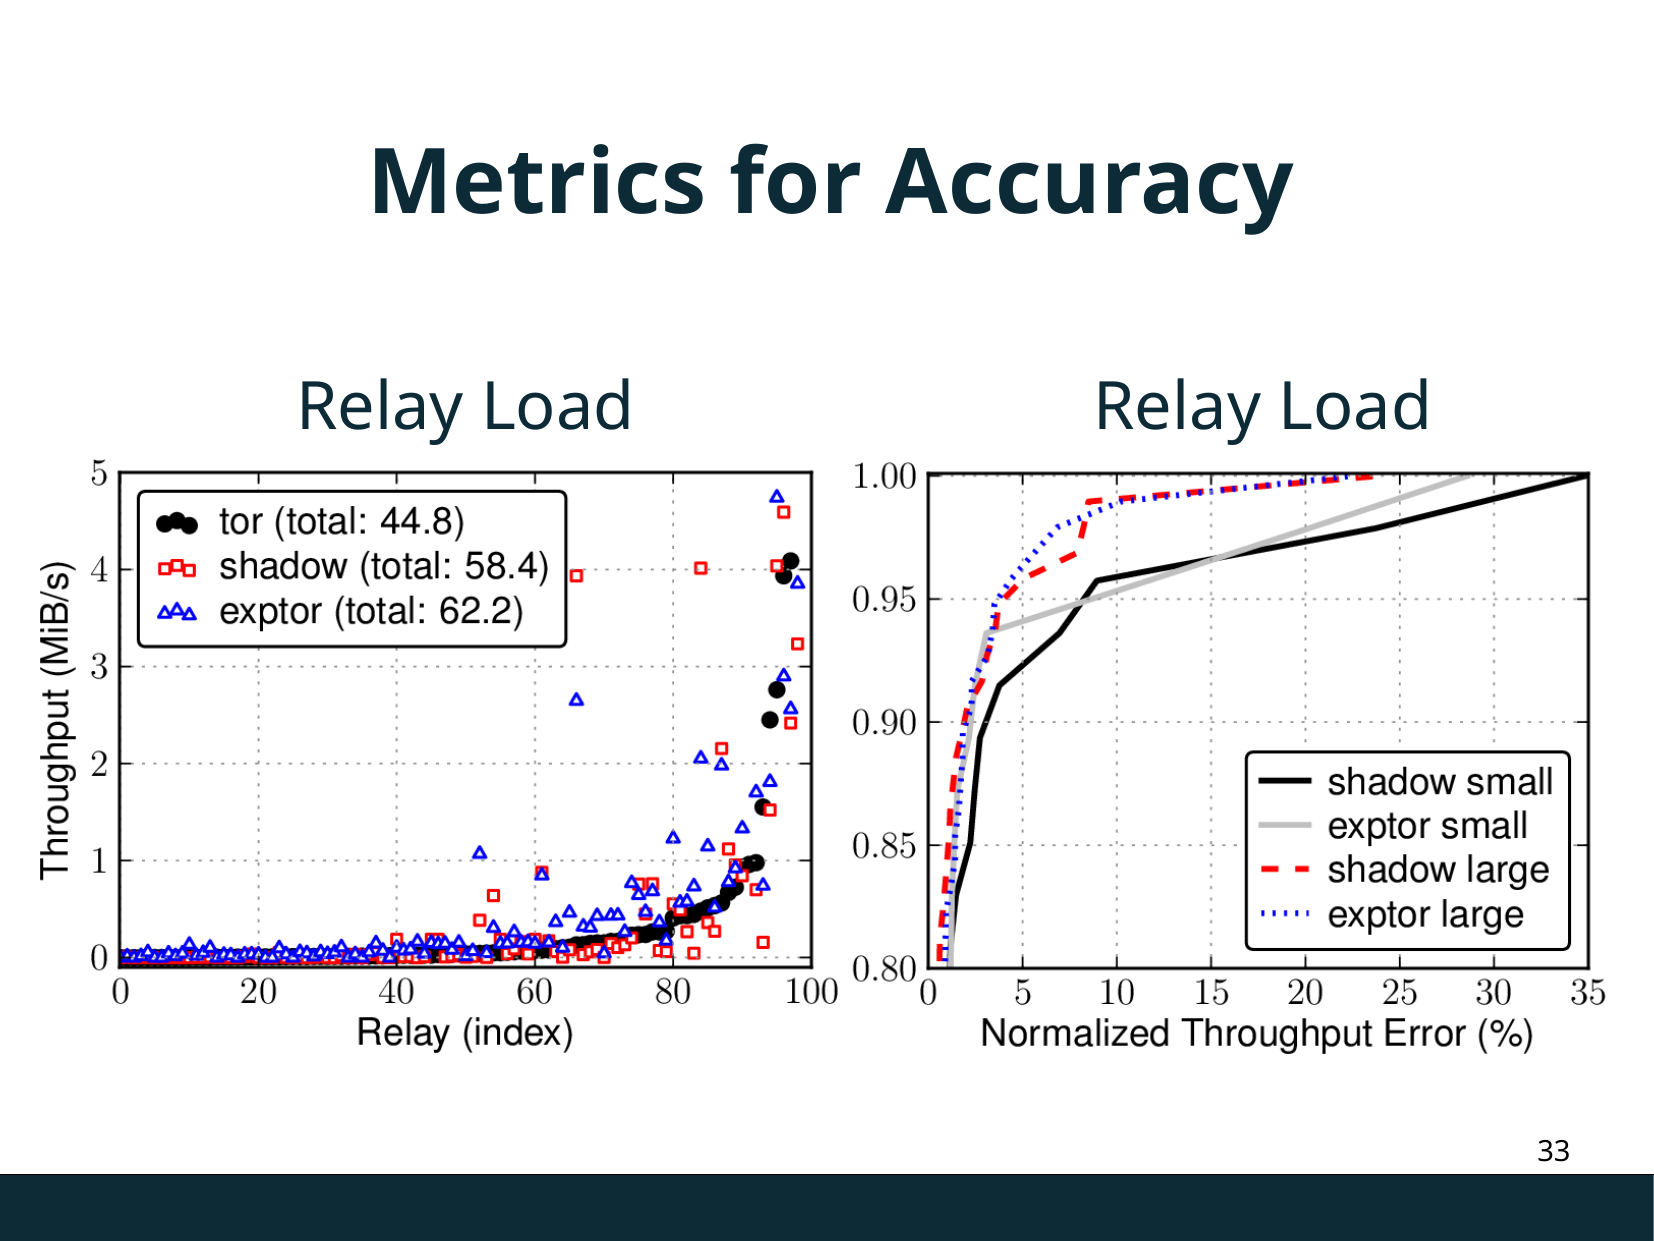

# Metrics for Accuracy
Relay Load
Relay Load Error
33